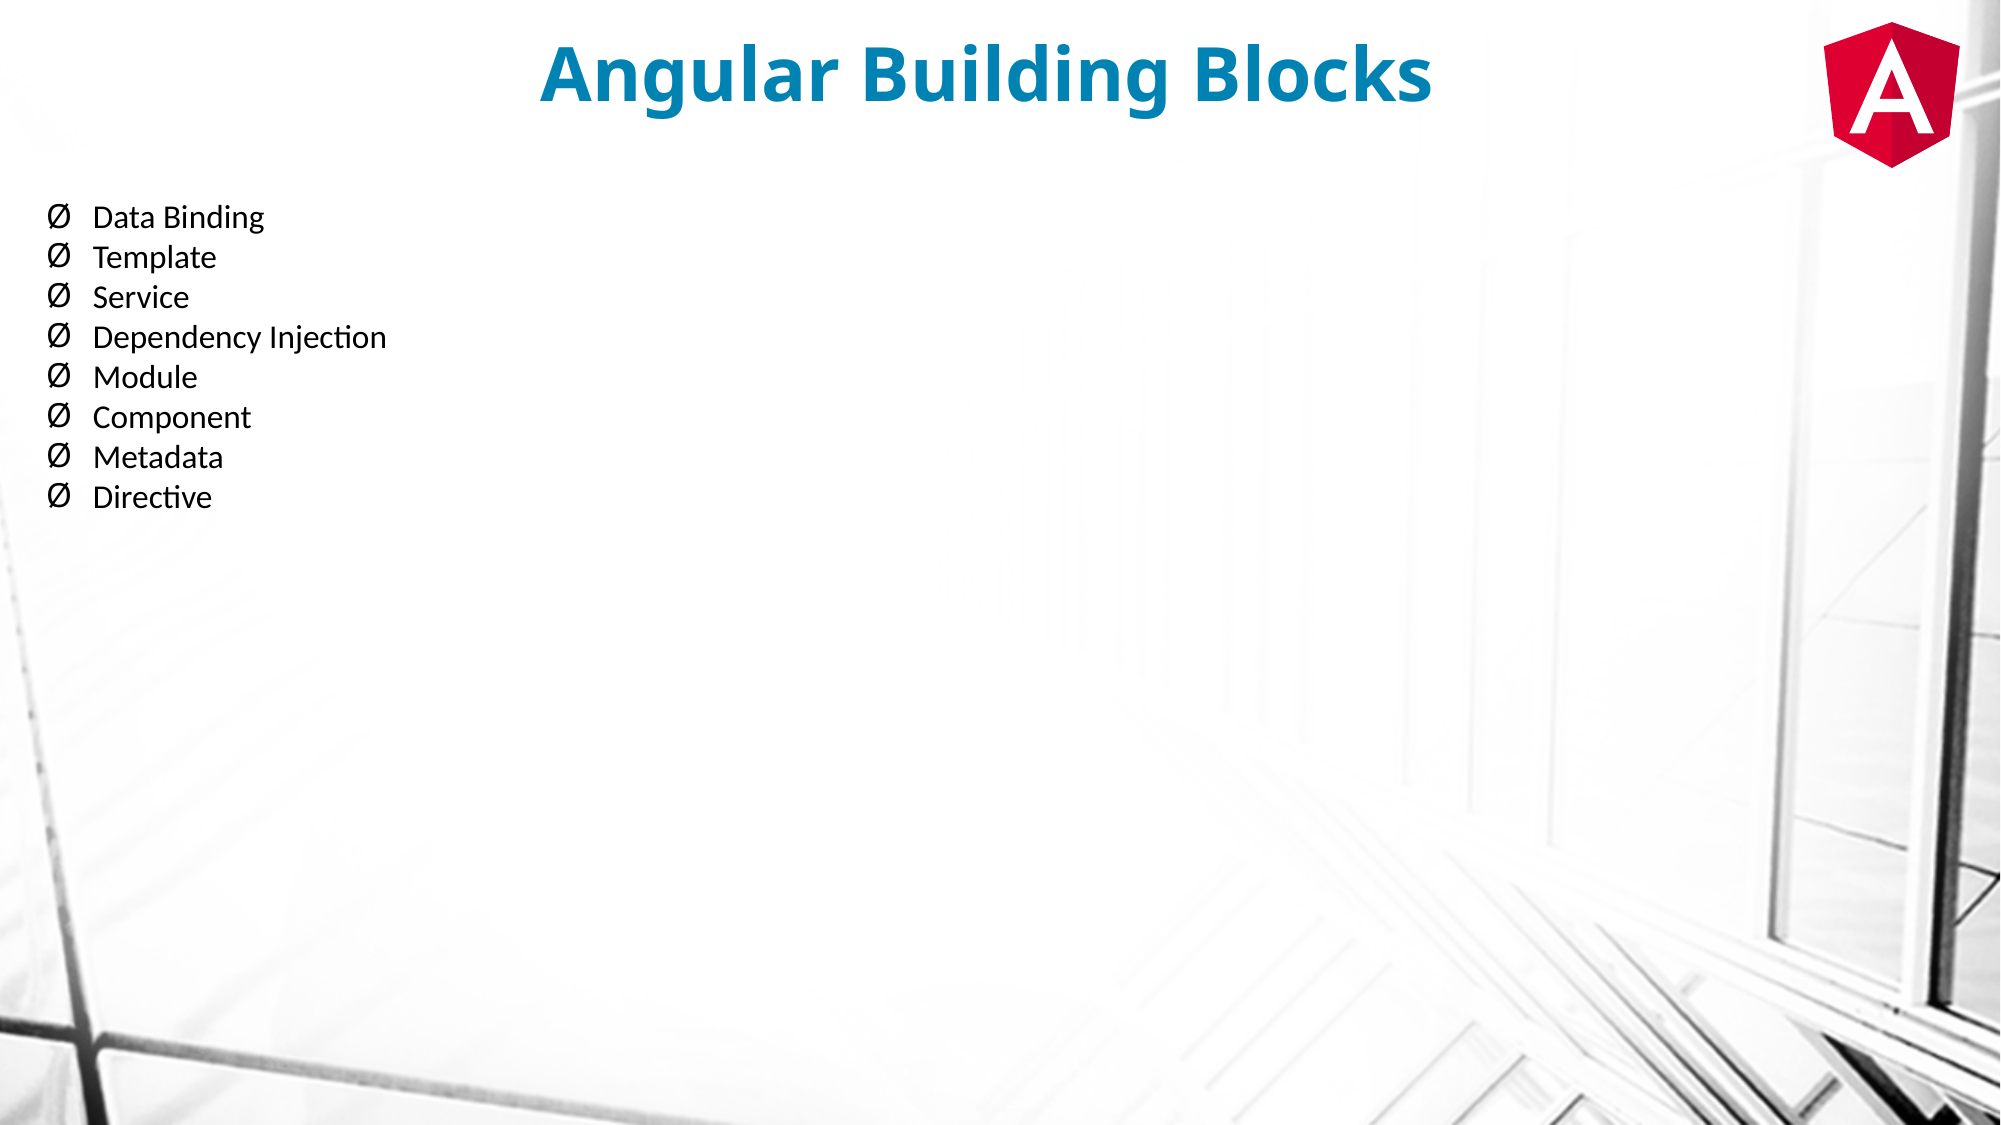

Angular Building Blocks
Data Binding
Template
Service
Dependency Injection
Module
Component
Metadata
Directive